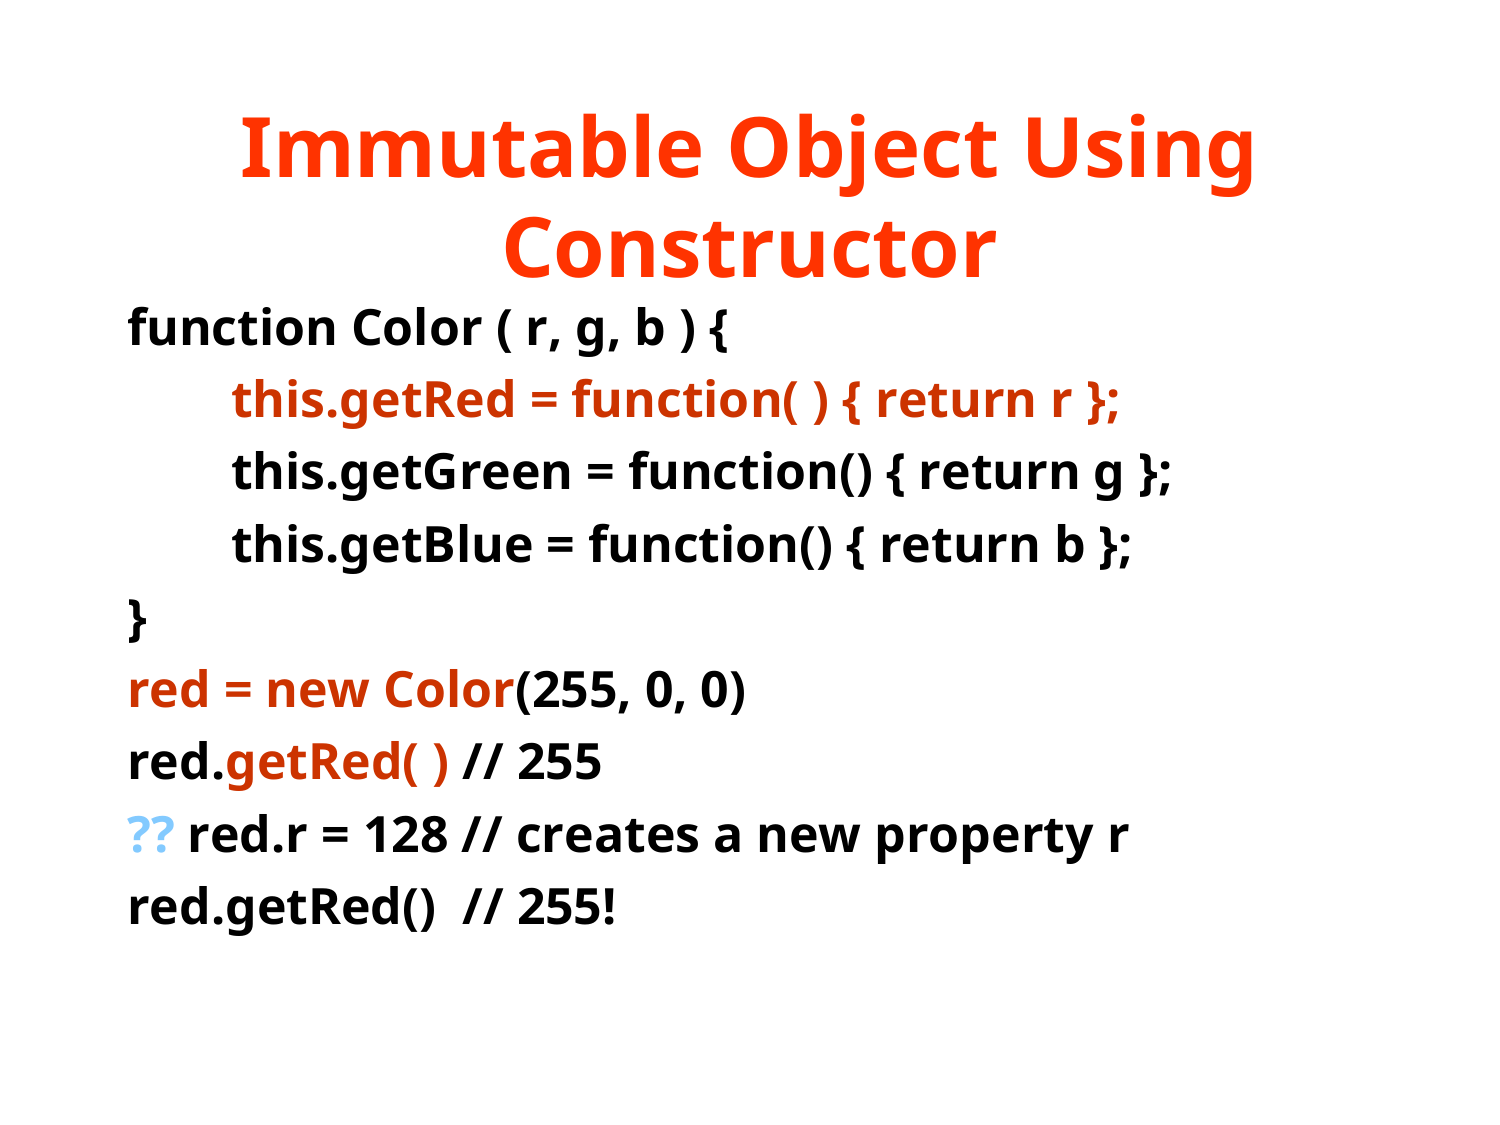

# Immutable Object Using Constructor
function Color ( r, g, b ) {
 this.getRed = function( ) { return r };
 this.getGreen = function() { return g };
 this.getBlue = function() { return b };
}
red = new Color(255, 0, 0)
red.getRed( ) // 255
?? red.r = 128 // creates a new property r
red.getRed() // 255!